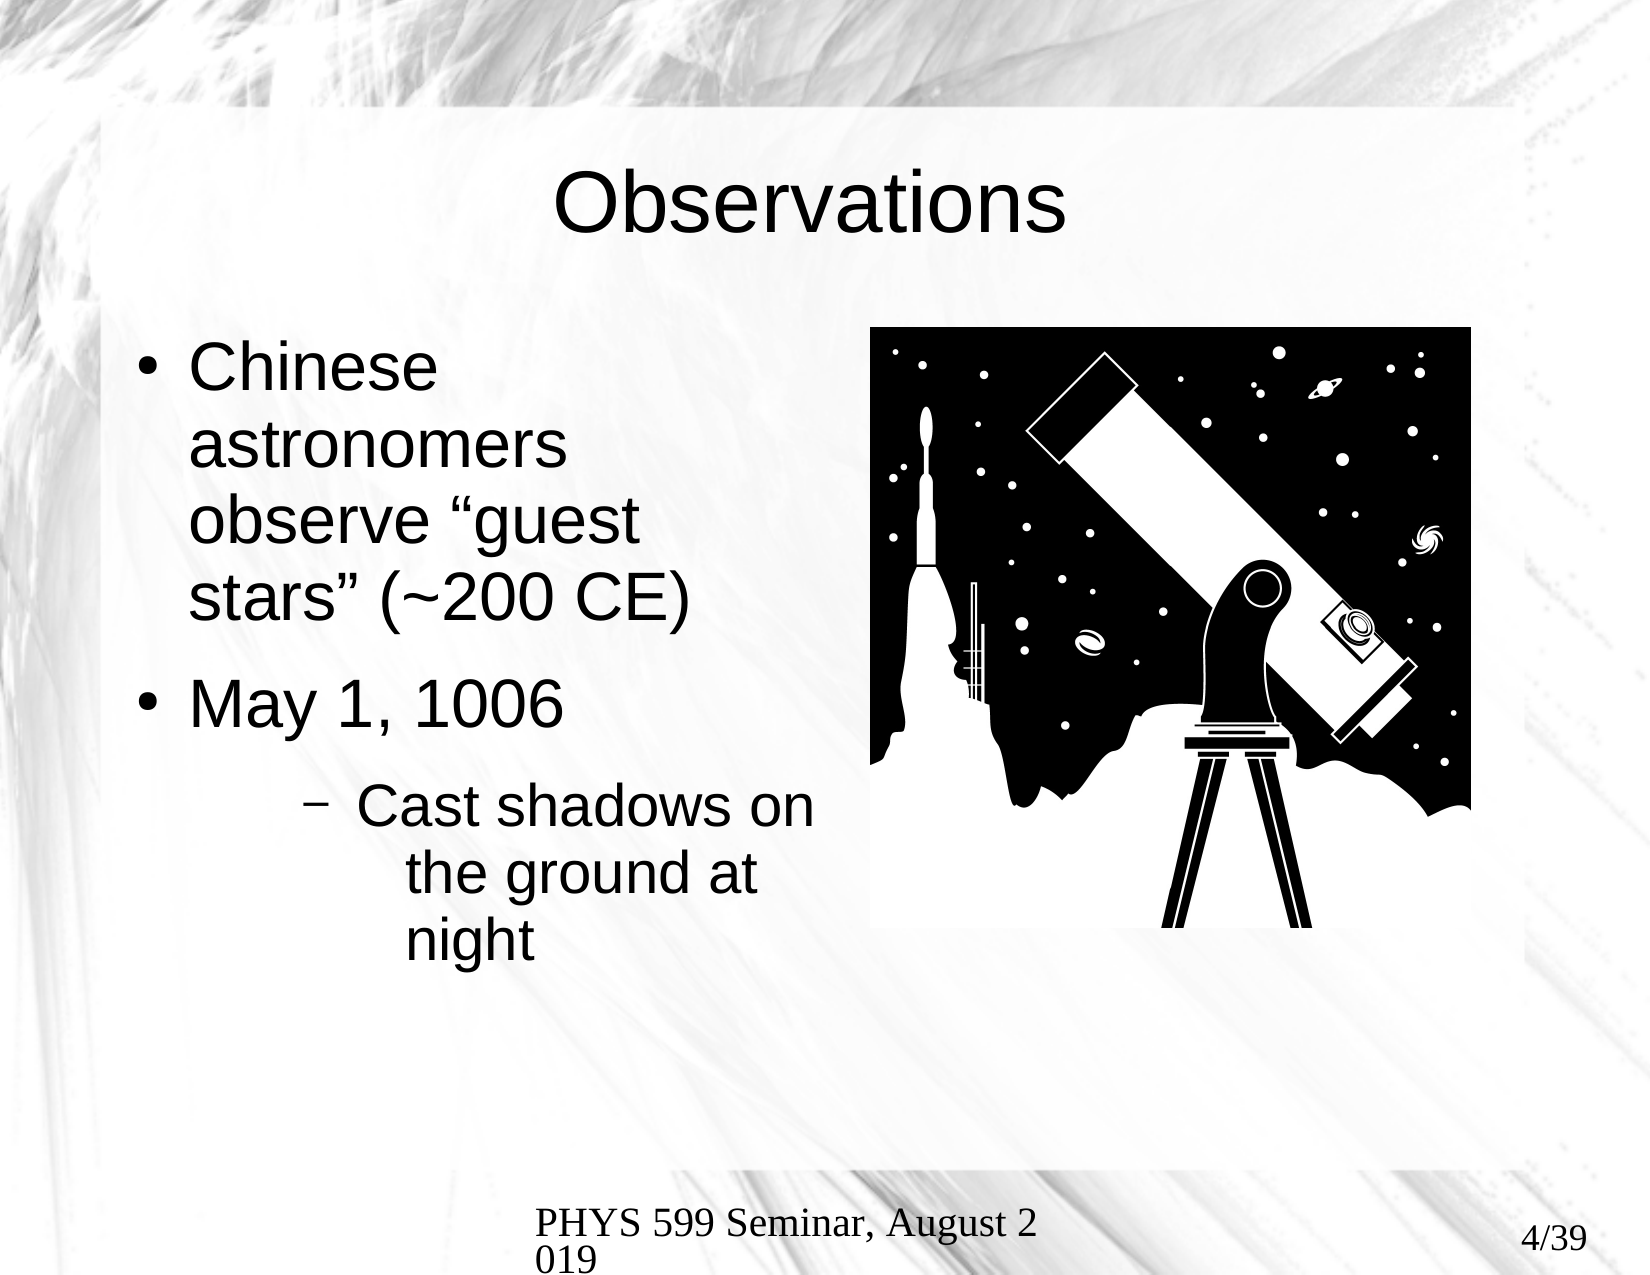

# Observations
Chinese astronomers observe “guest stars” (~200 CE)
May 1, 1006
Cast shadows on the ground at night
PHYS 599 Seminar, August 2019
4